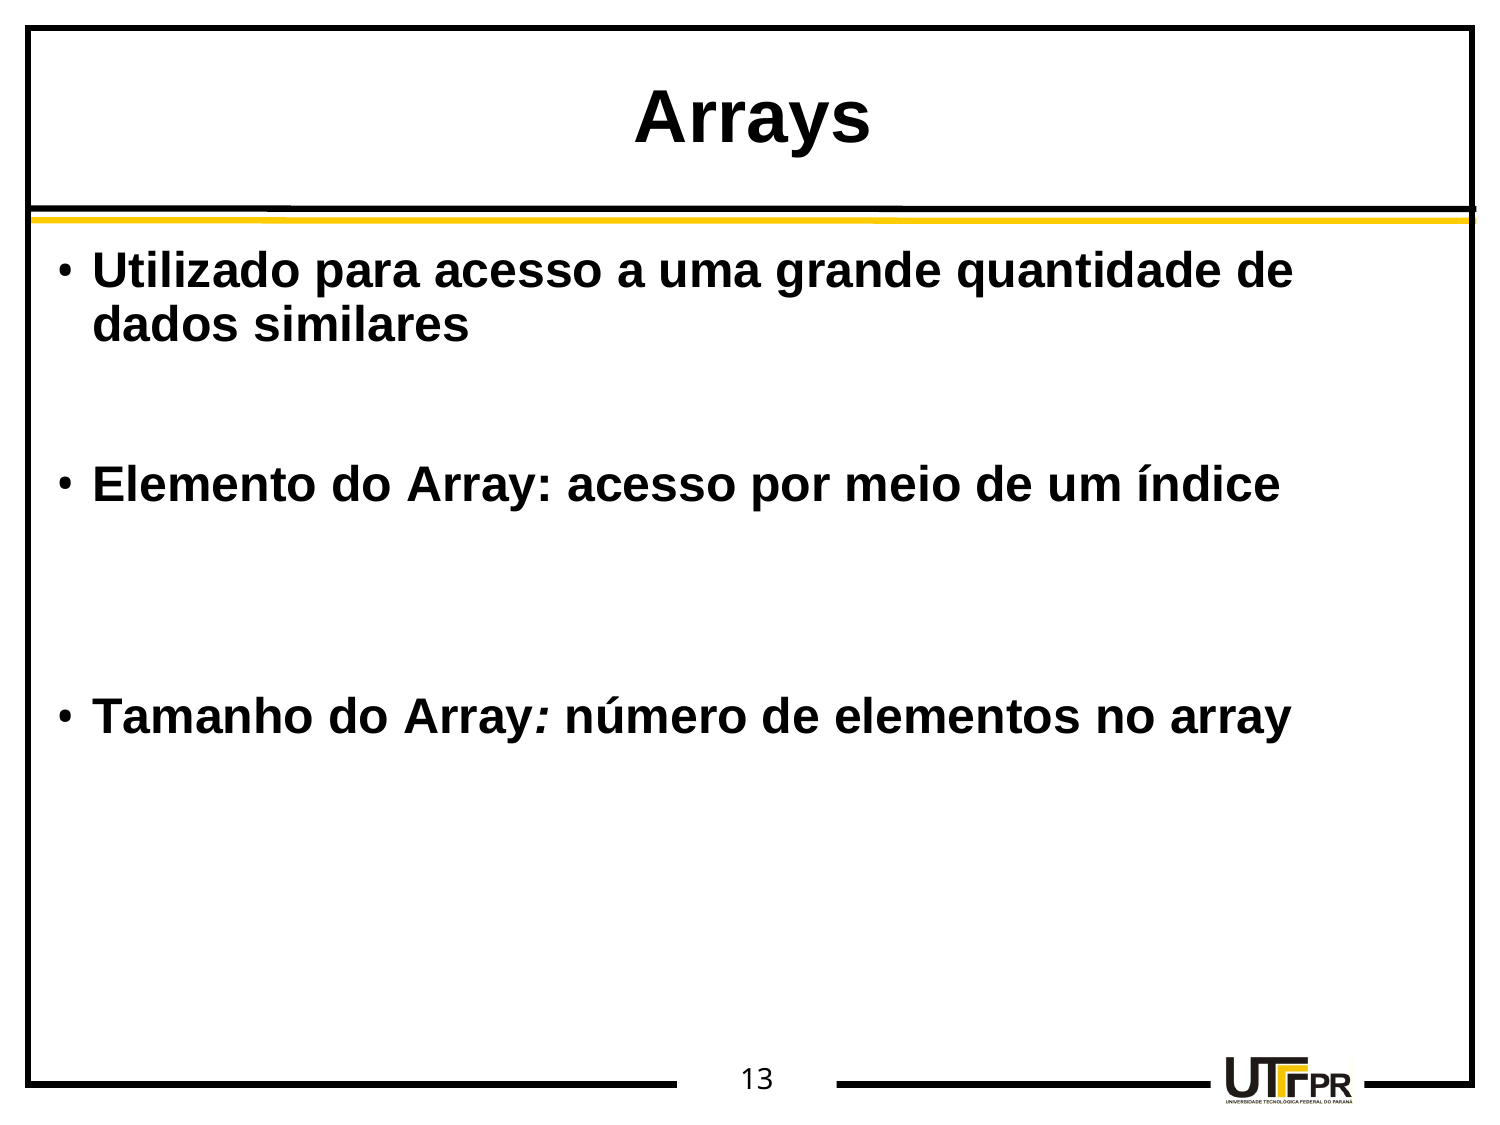

Arrays
# Utilizado para acesso a uma grande quantidade de dados similares
Elemento do Array: acesso por meio de um índice
Tamanho do Array: número de elementos no array